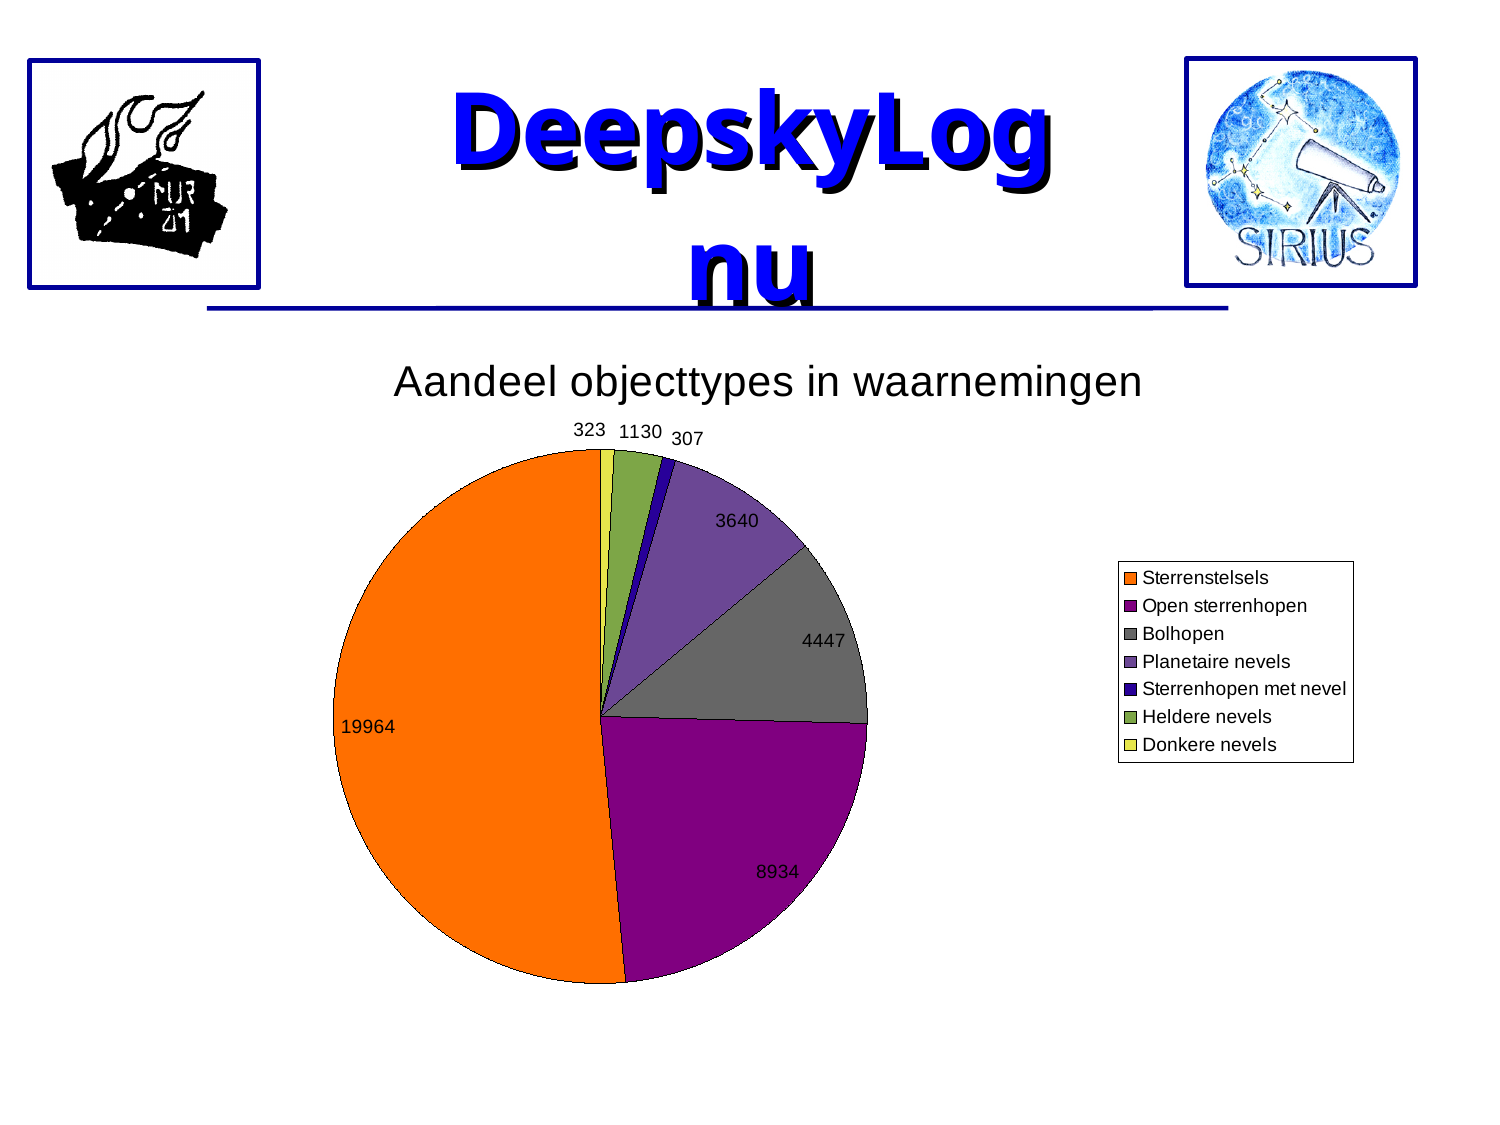

# DeepskyLog nu
### Chart: Aandeel objecttypes in waarnemingen
| Category | Column B |
|---|---|
| Sterrenstelsels | 19964.0 |
| Open sterrenhopen | 8934.0 |
| Bolhopen | 4447.0 |
| Planetaire nevels | 3640.0 |
| Sterrenhopen met nevel | 307.0 |
| Heldere nevels | 1130.0 |
| Donkere nevels | 323.0 |